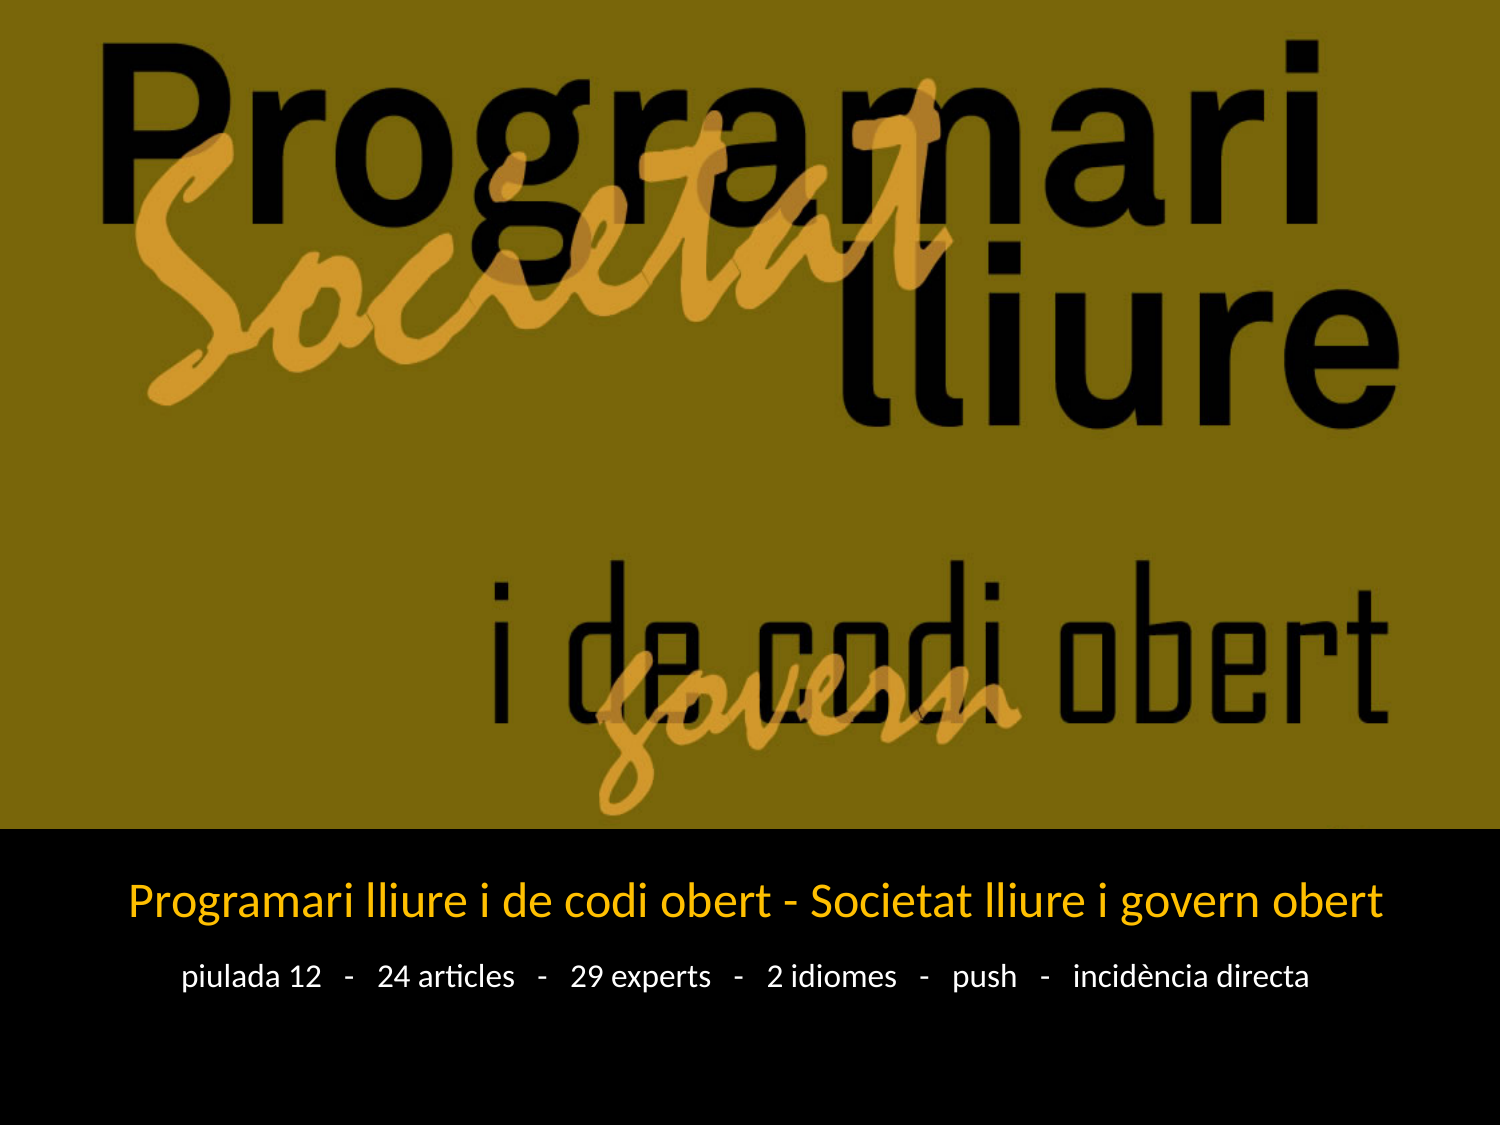

Programari lliure i de codi obert - Societat lliure i govern obert
piulada 12 - 24 articles - 29 experts - 2 idiomes - push - incidència directa